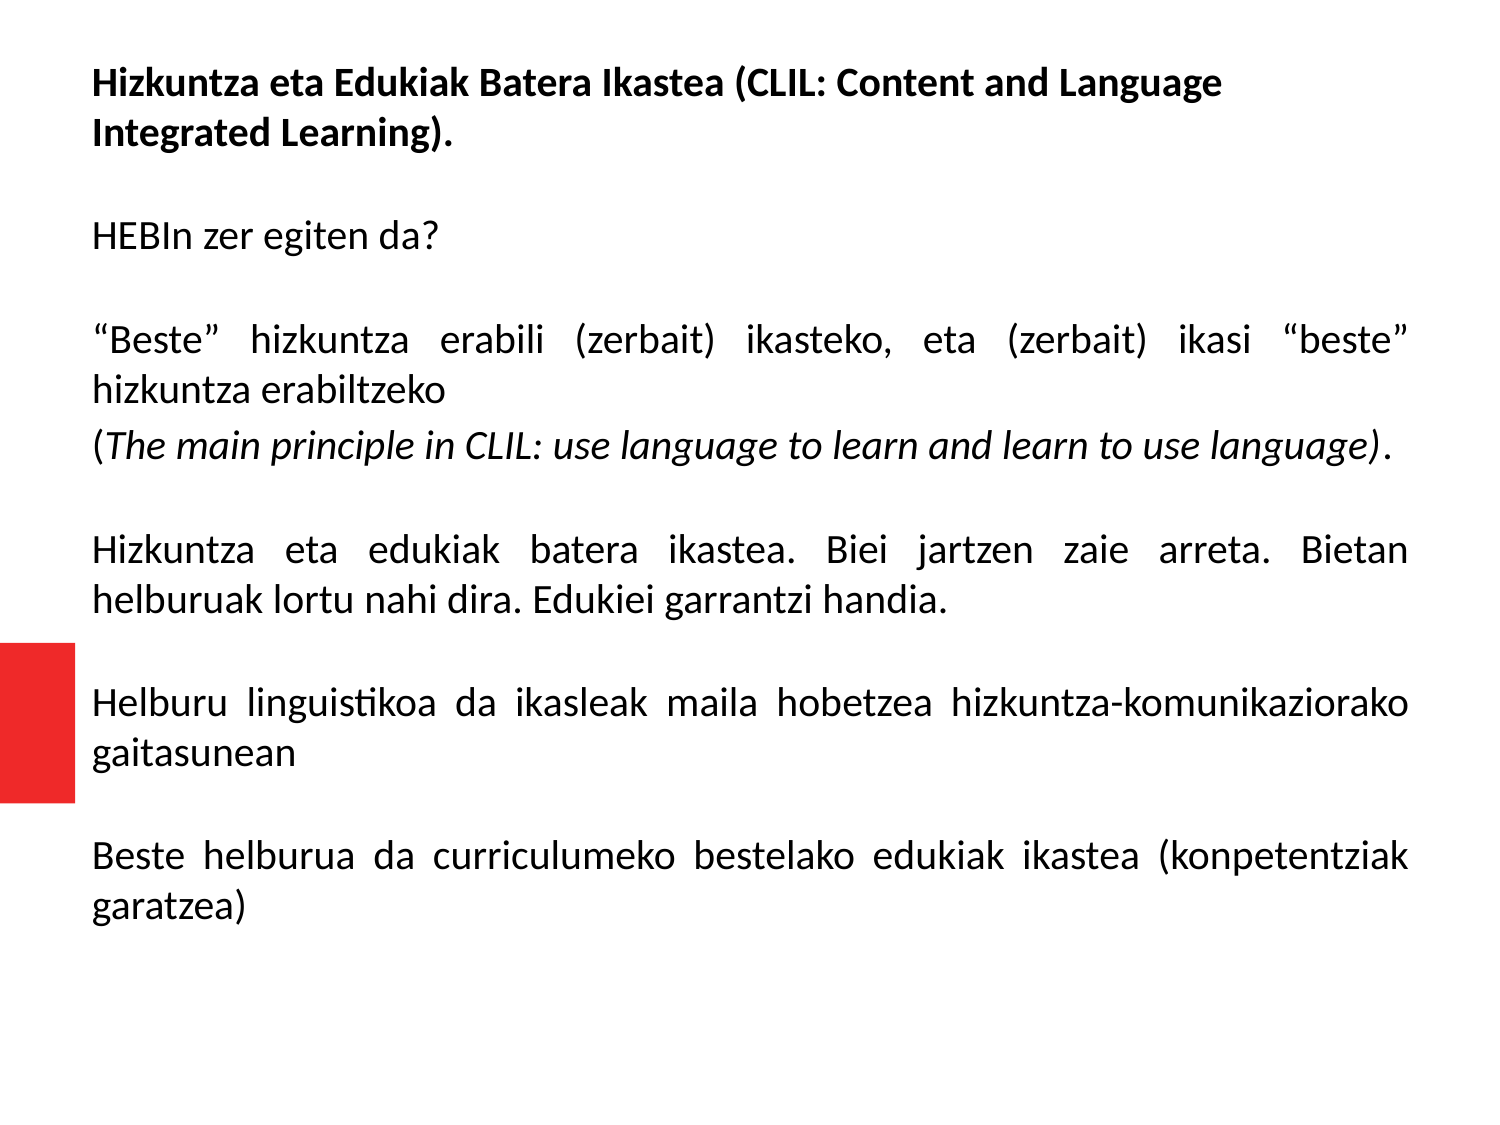

# Hizkuntza eta Edukiak Batera Ikastea (CLIL: Content and Language Integrated Learning).
HEBIn zer egiten da?
“Beste” hizkuntza erabili (zerbait) ikasteko, eta (zerbait) ikasi “beste” hizkuntza erabiltzeko
(The main principle in CLIL: use language to learn and learn to use language).
Hizkuntza eta edukiak batera ikastea. Biei jartzen zaie arreta. Bietan helburuak lortu nahi dira. Edukiei garrantzi handia.
Helburu linguistikoa da ikasleak maila hobetzea hizkuntza-komunikaziorako gaitasunean
Beste helburua da curriculumeko bestelako edukiak ikastea (konpetentziak garatzea)